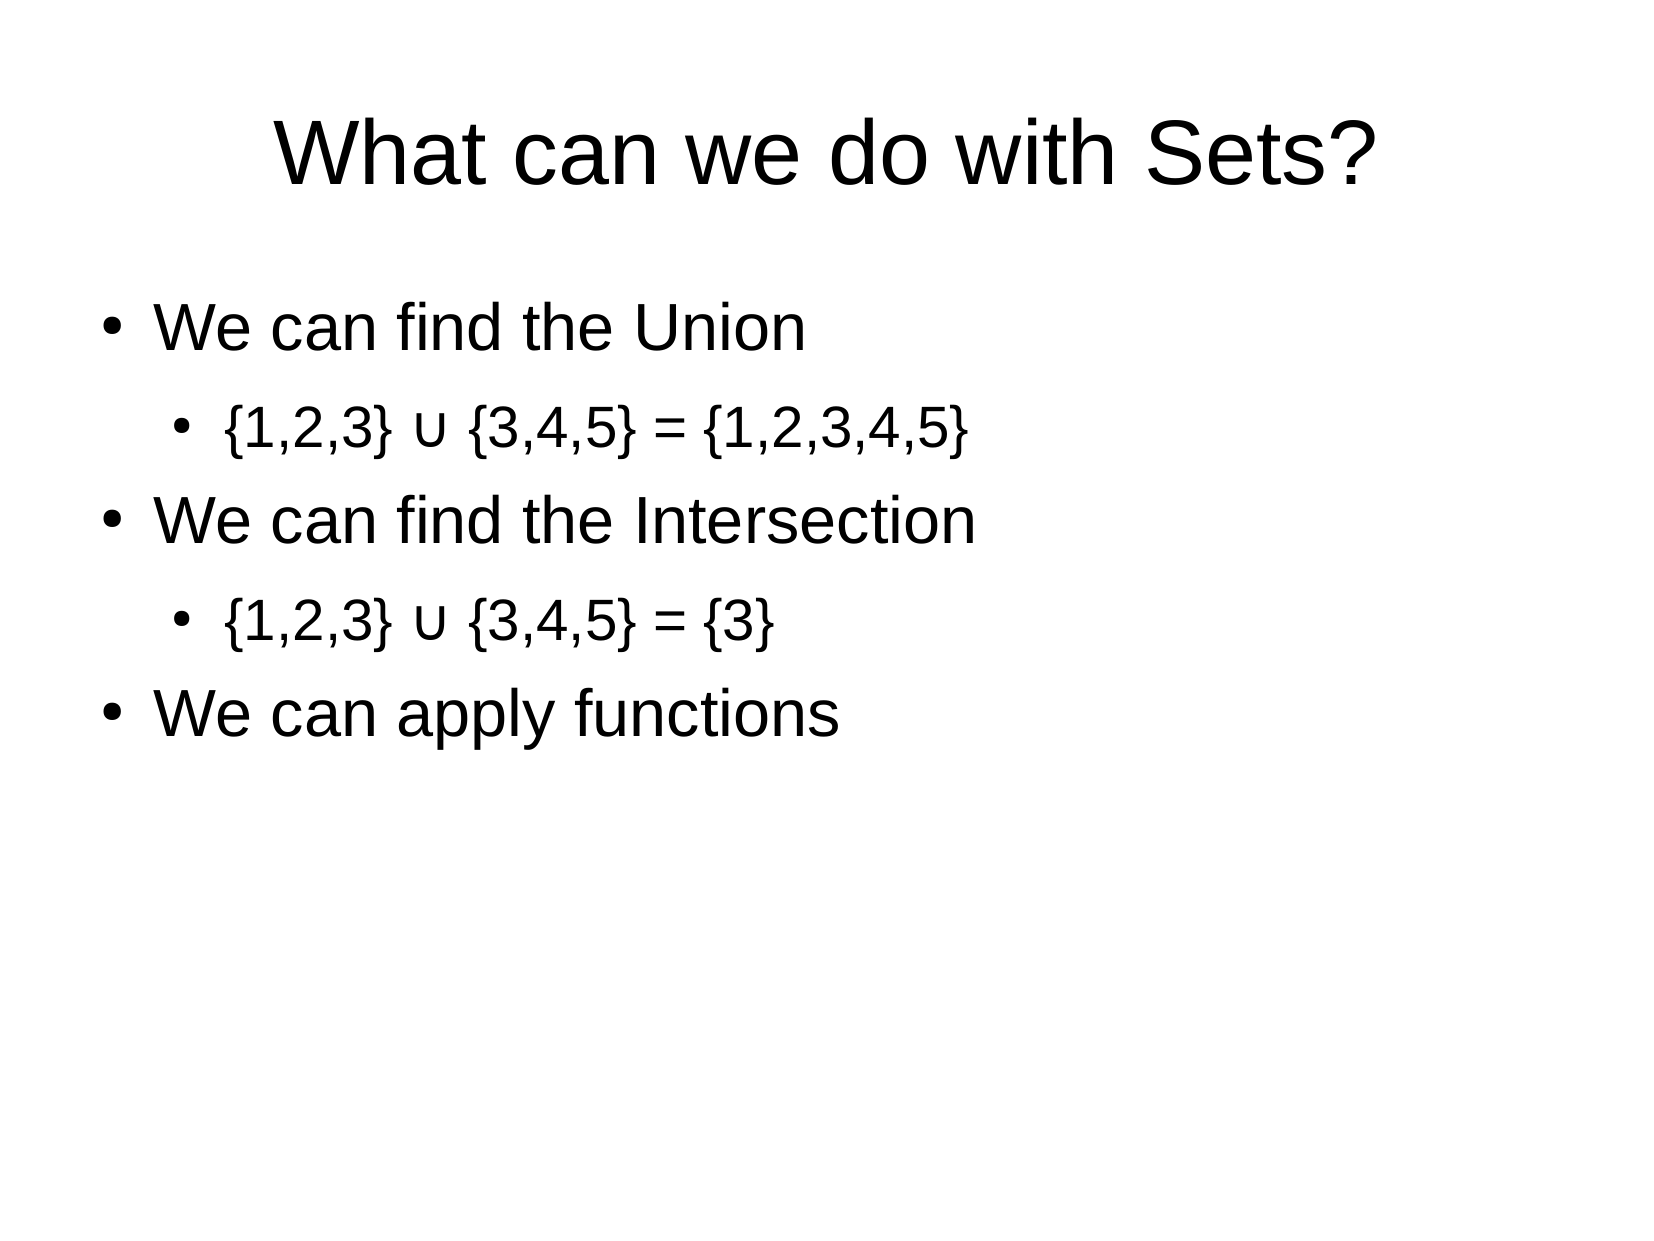

# What can we do with Sets?
We can find the Union
{1,2,3} ∪ {3,4,5} = {1,2,3,4,5}
We can find the Intersection
{1,2,3} ∪ {3,4,5} = {3}
We can apply functions